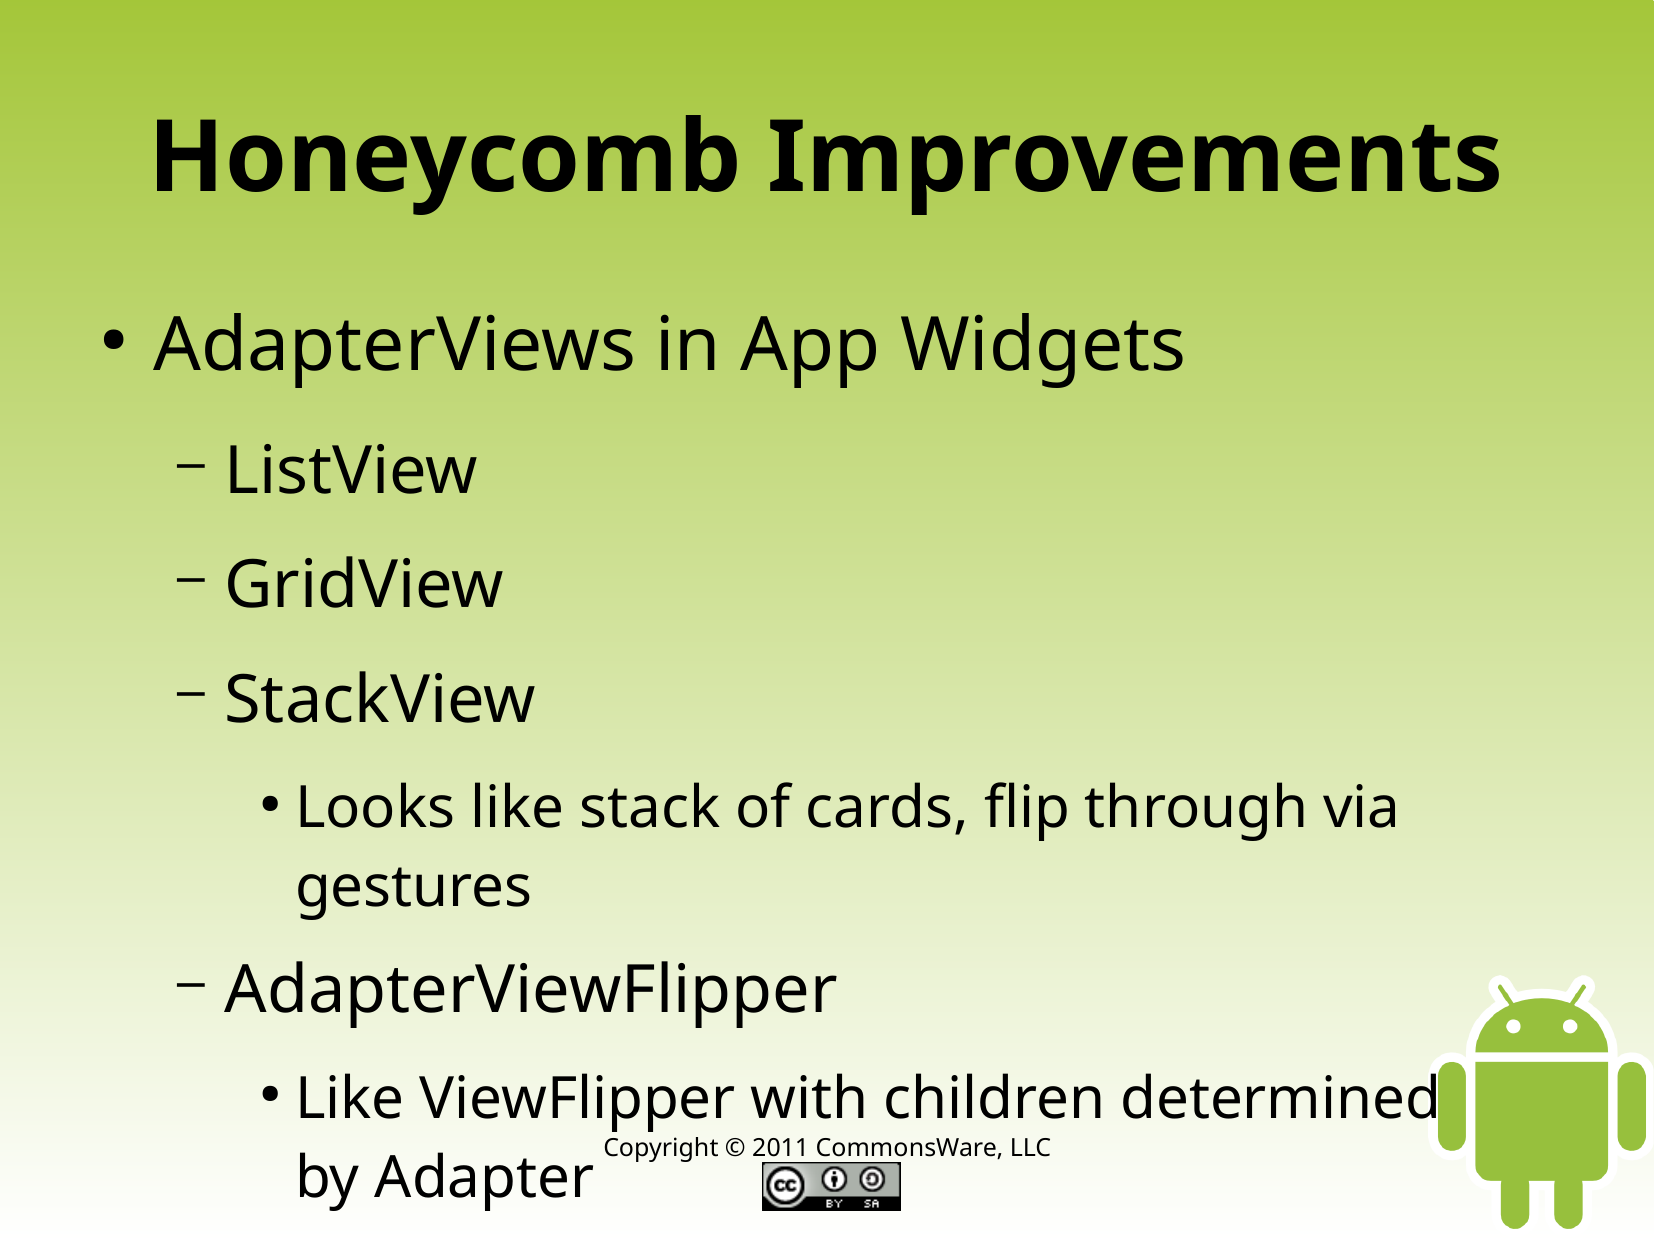

# Honeycomb Improvements
AdapterViews in App Widgets
ListView
GridView
StackView
Looks like stack of cards, flip through via gestures
AdapterViewFlipper
Like ViewFlipper with children determined
by Adapter